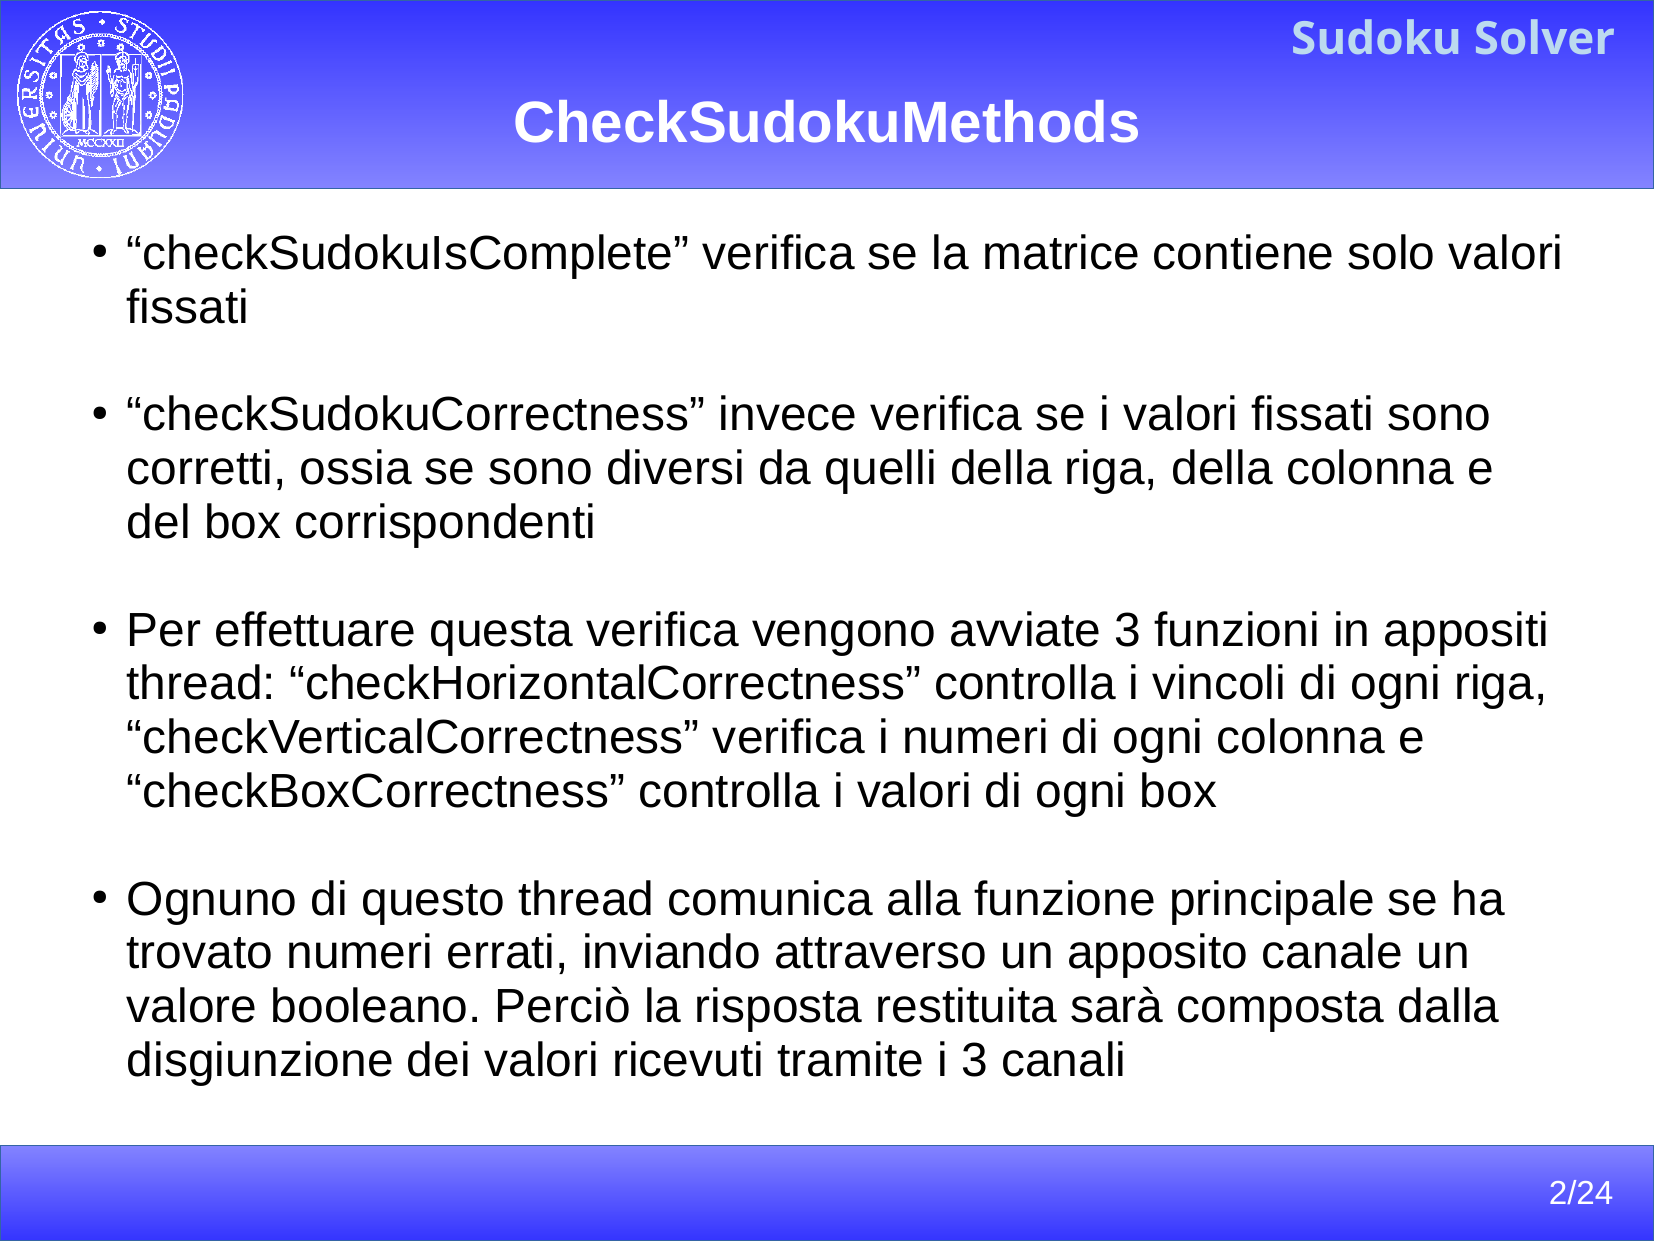

Sudoku Solver
CheckSudokuMethods
“checkSudokuIsComplete” verifica se la matrice contiene solo valori fissati
“checkSudokuCorrectness” invece verifica se i valori fissati sono corretti, ossia se sono diversi da quelli della riga, della colonna e del box corrispondenti
Per effettuare questa verifica vengono avviate 3 funzioni in appositi thread: “checkHorizontalCorrectness” controlla i vincoli di ogni riga, “checkVerticalCorrectness” verifica i numeri di ogni colonna e “checkBoxCorrectness” controlla i valori di ogni box
Ognuno di questo thread comunica alla funzione principale se ha trovato numeri errati, inviando attraverso un apposito canale un valore booleano. Perciò la risposta restituita sarà composta dalla disgiunzione dei valori ricevuti tramite i 3 canali
2/24